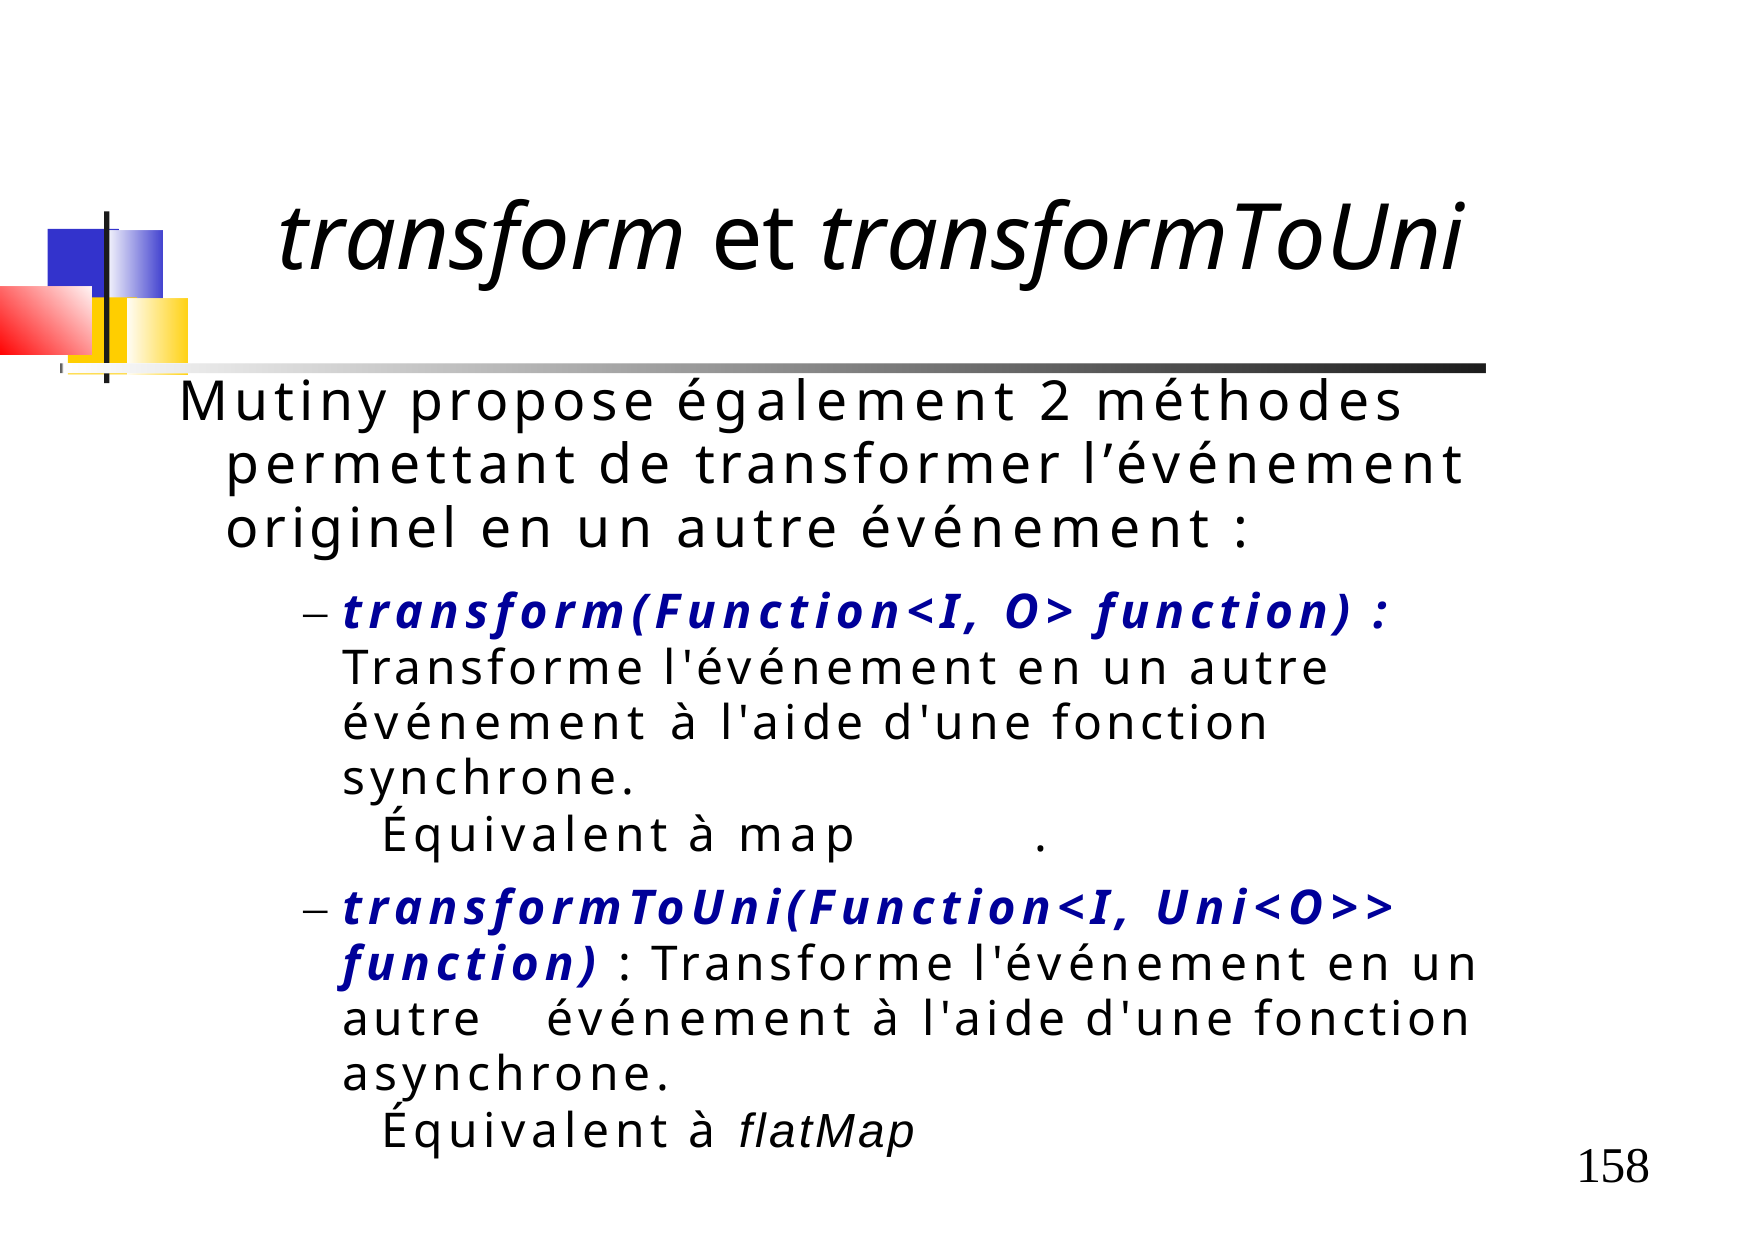

# transform et transformToUni
Mutiny propose également 2 méthodes permettant de transformer l’événement originel en un autre événement :
transform(Function<I, O> function) : 	Transforme l'événement en un autre événement à l'aide d'une fonction synchrone.
Équivalent à map	.
transformToUni(Function<I, Uni<O>> 	function) : Transforme l'événement en un autre 	événement à l'aide d'une fonction asynchrone.
Équivalent à flatMap
158